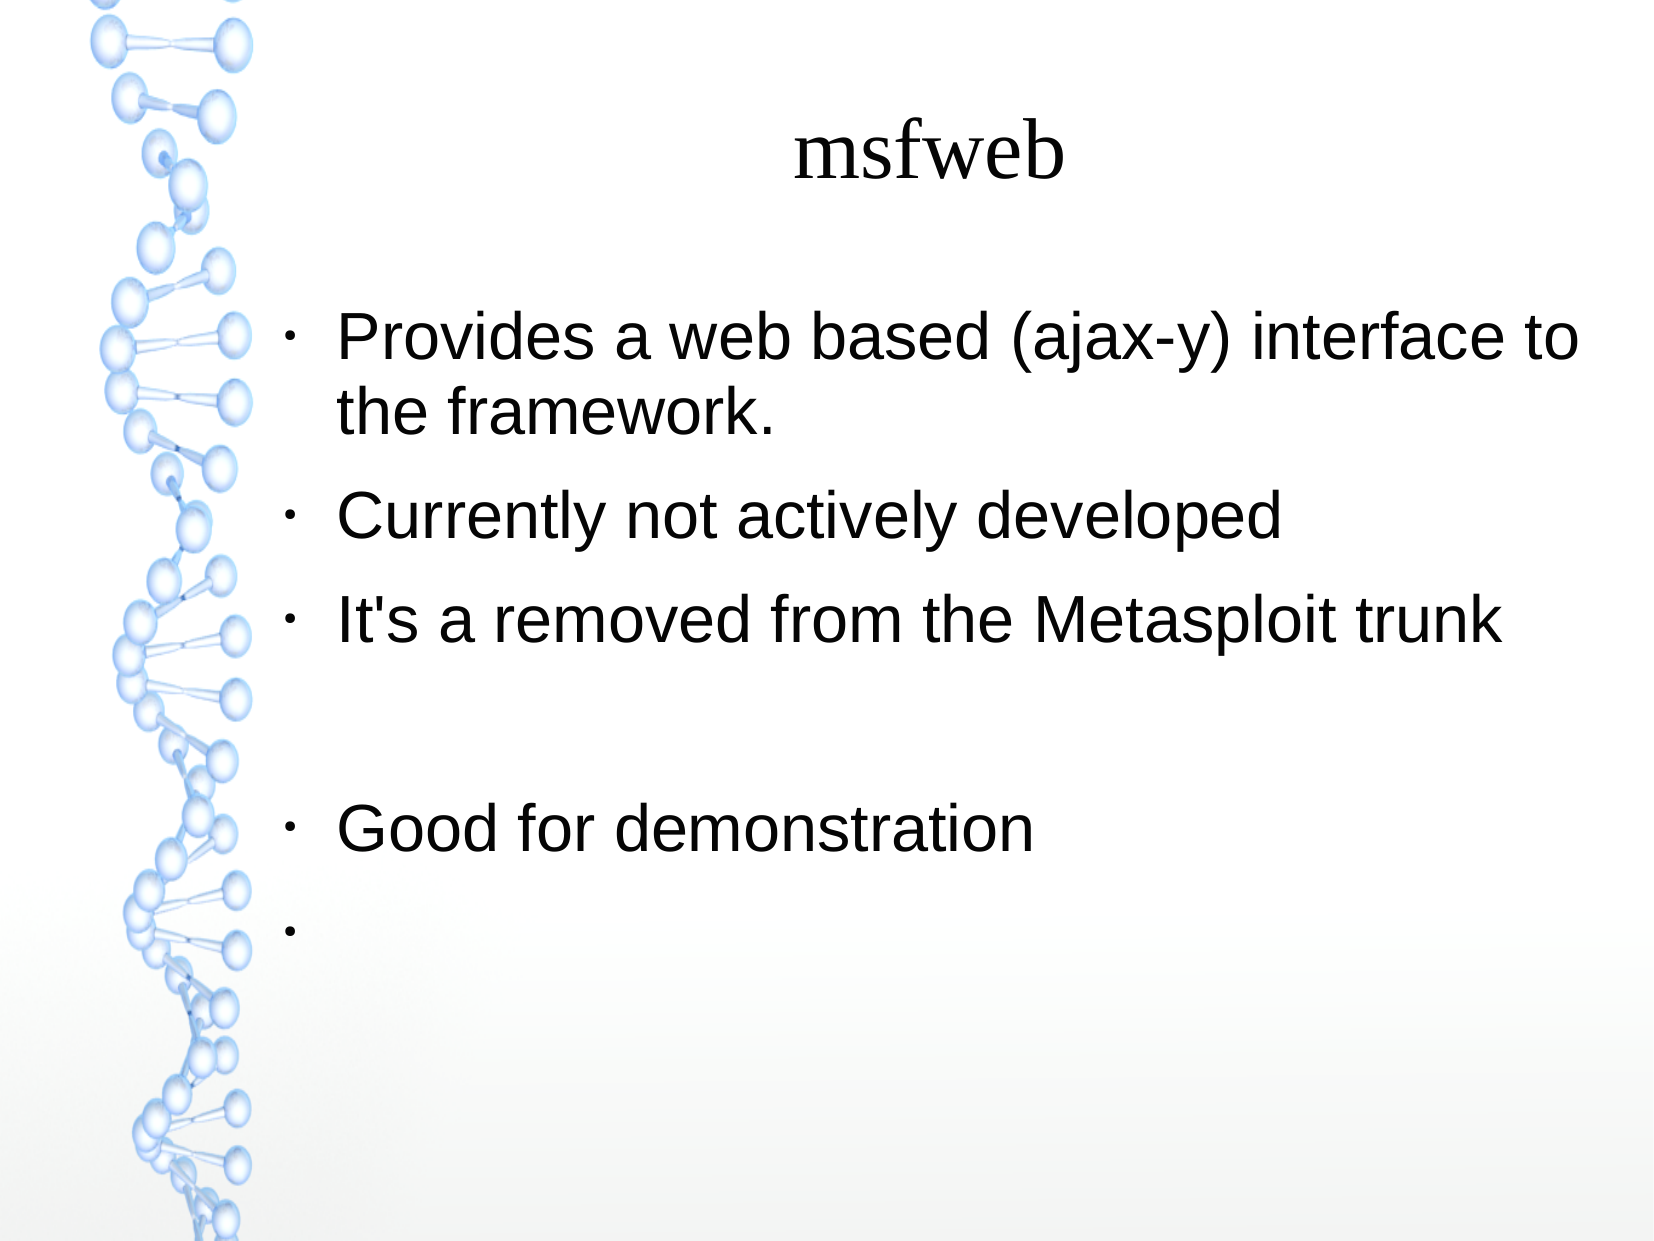

# msfweb
Provides a web based (ajax-y) interface to the framework.
Currently not actively developed
It's a removed from the Metasploit trunk
Good for demonstration